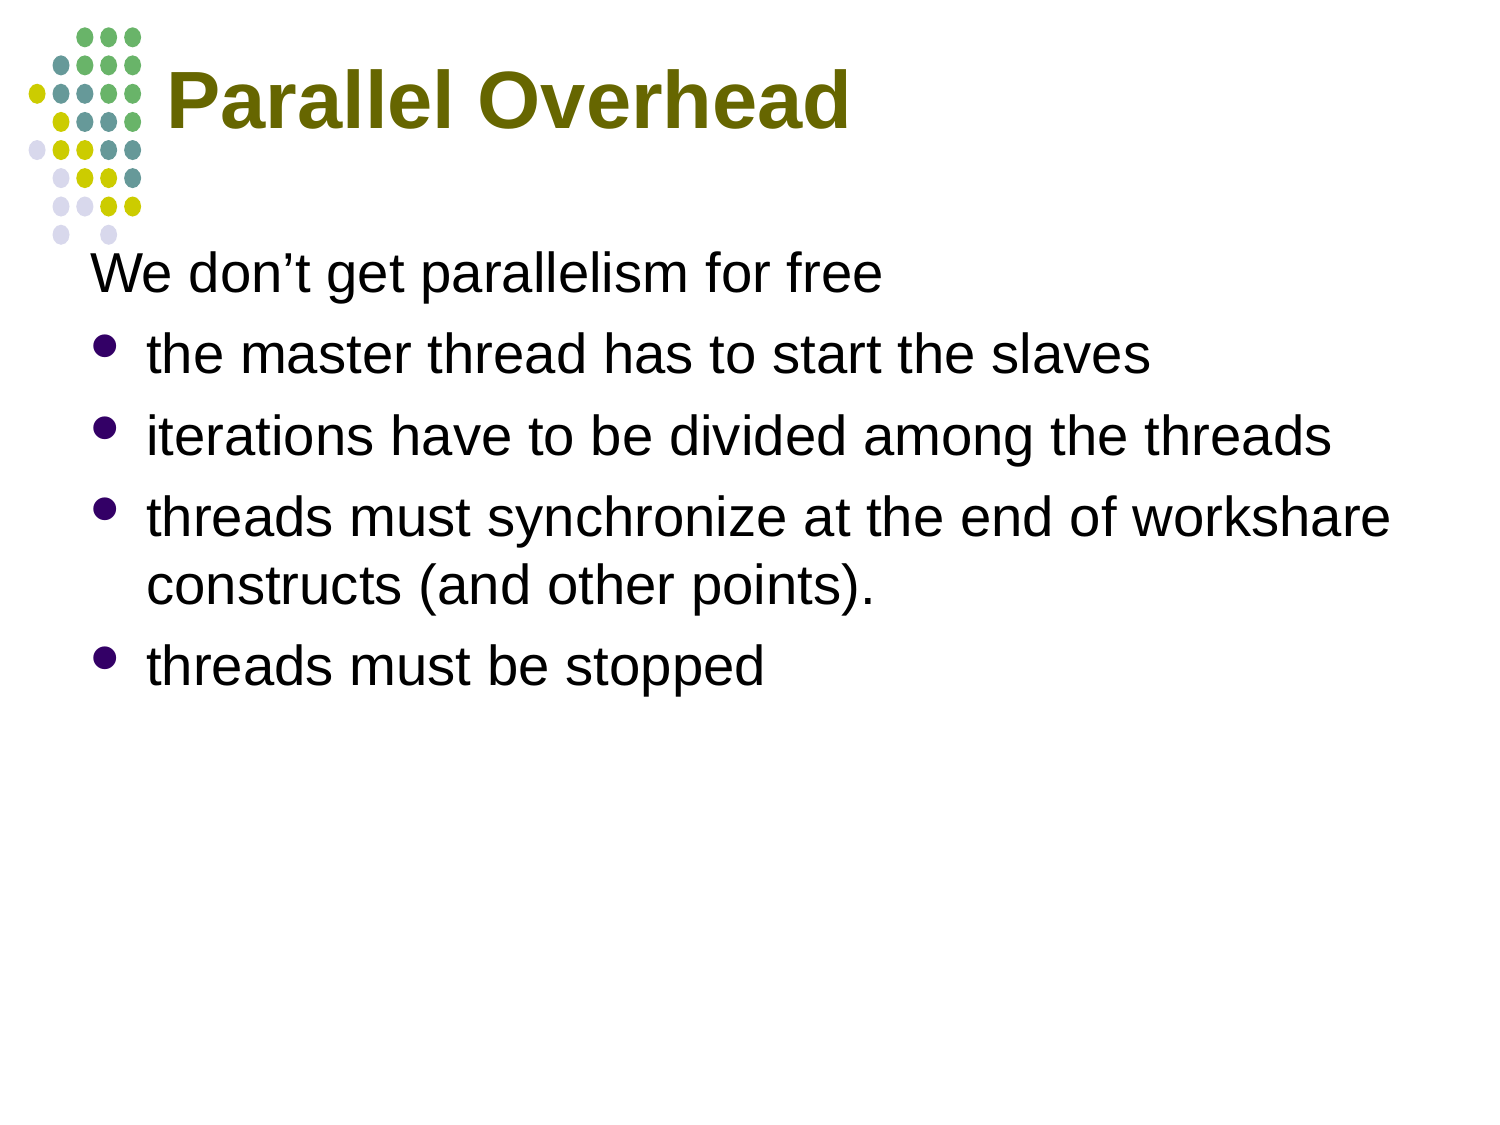

# Parallel Overhead
We don’t get parallelism for free
the master thread has to start the slaves
iterations have to be divided among the threads
threads must synchronize at the end of workshare constructs (and other points).
threads must be stopped